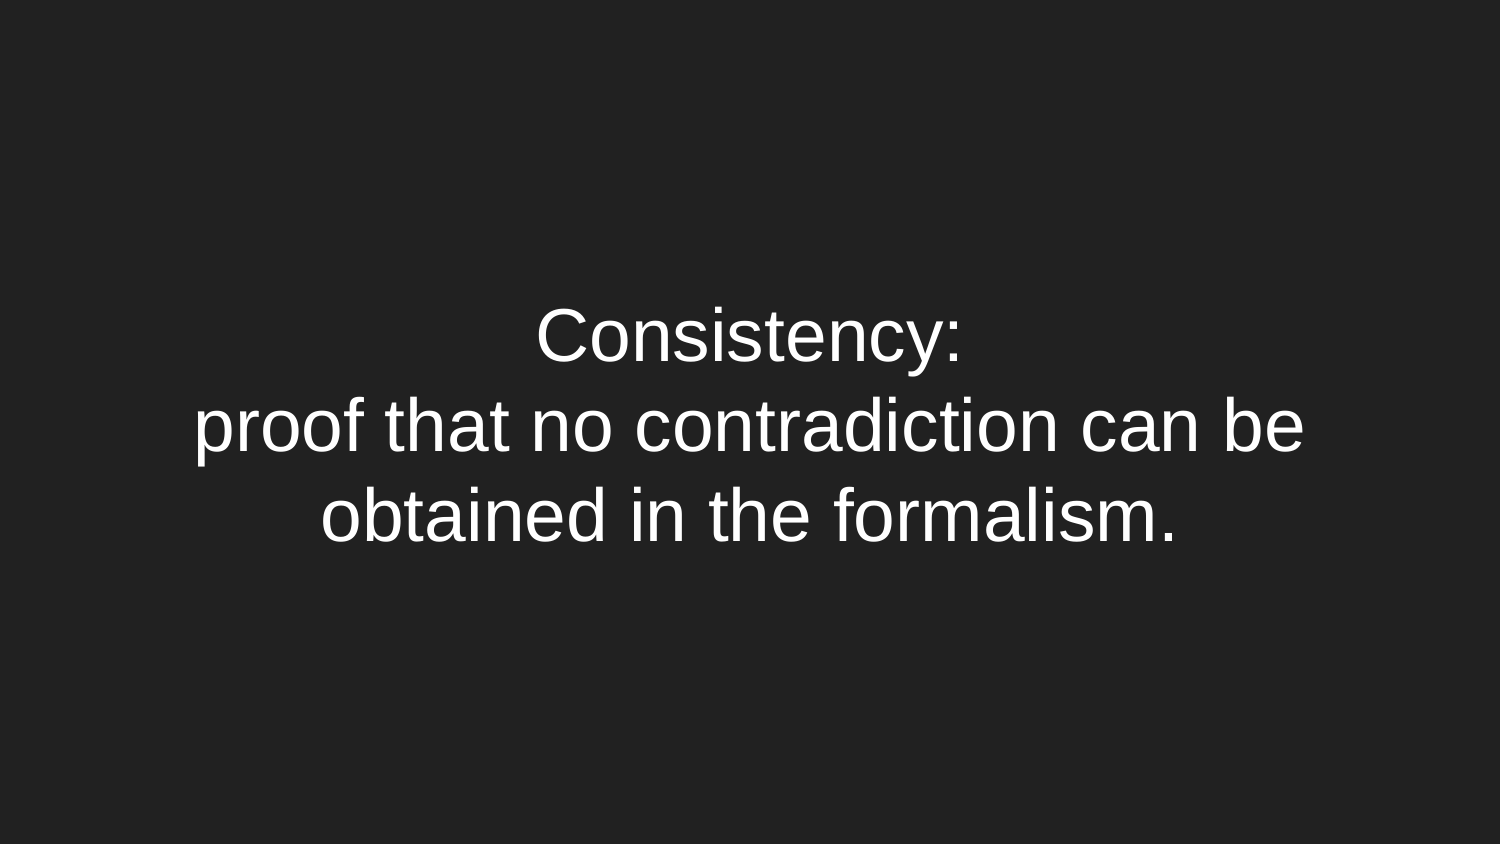

# Consistency: proof that no contradiction can be obtained in the formalism.